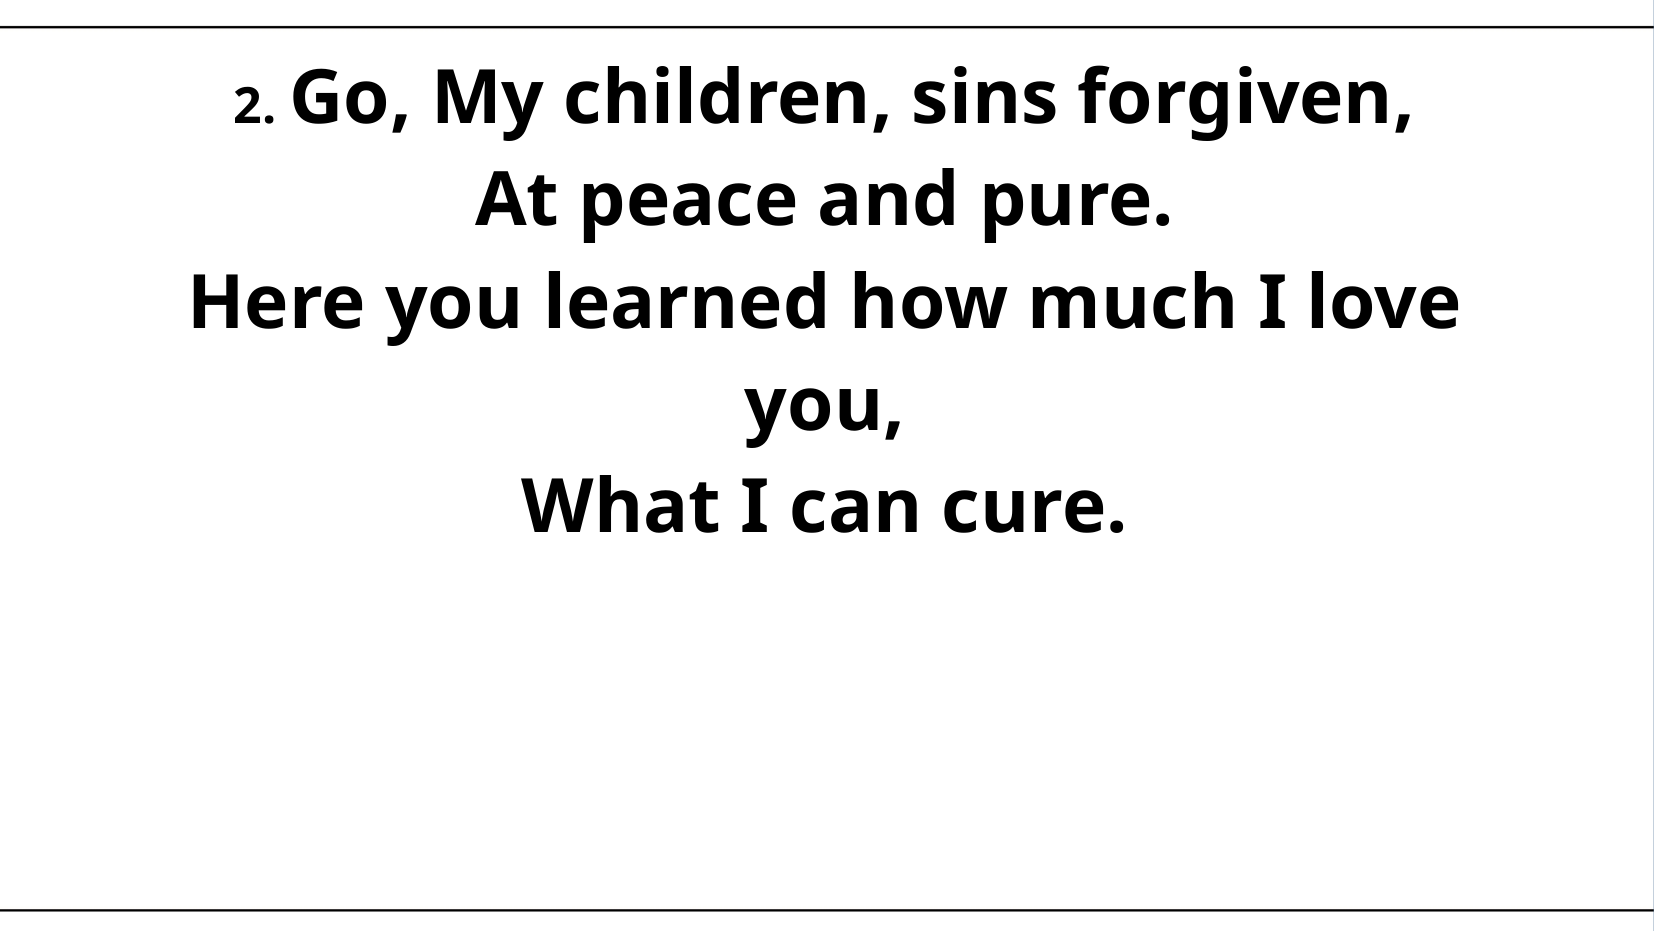

2. Go, My children, sins forgiven,
At peace and pure.
Here you learned how much I love you,
What I can cure.